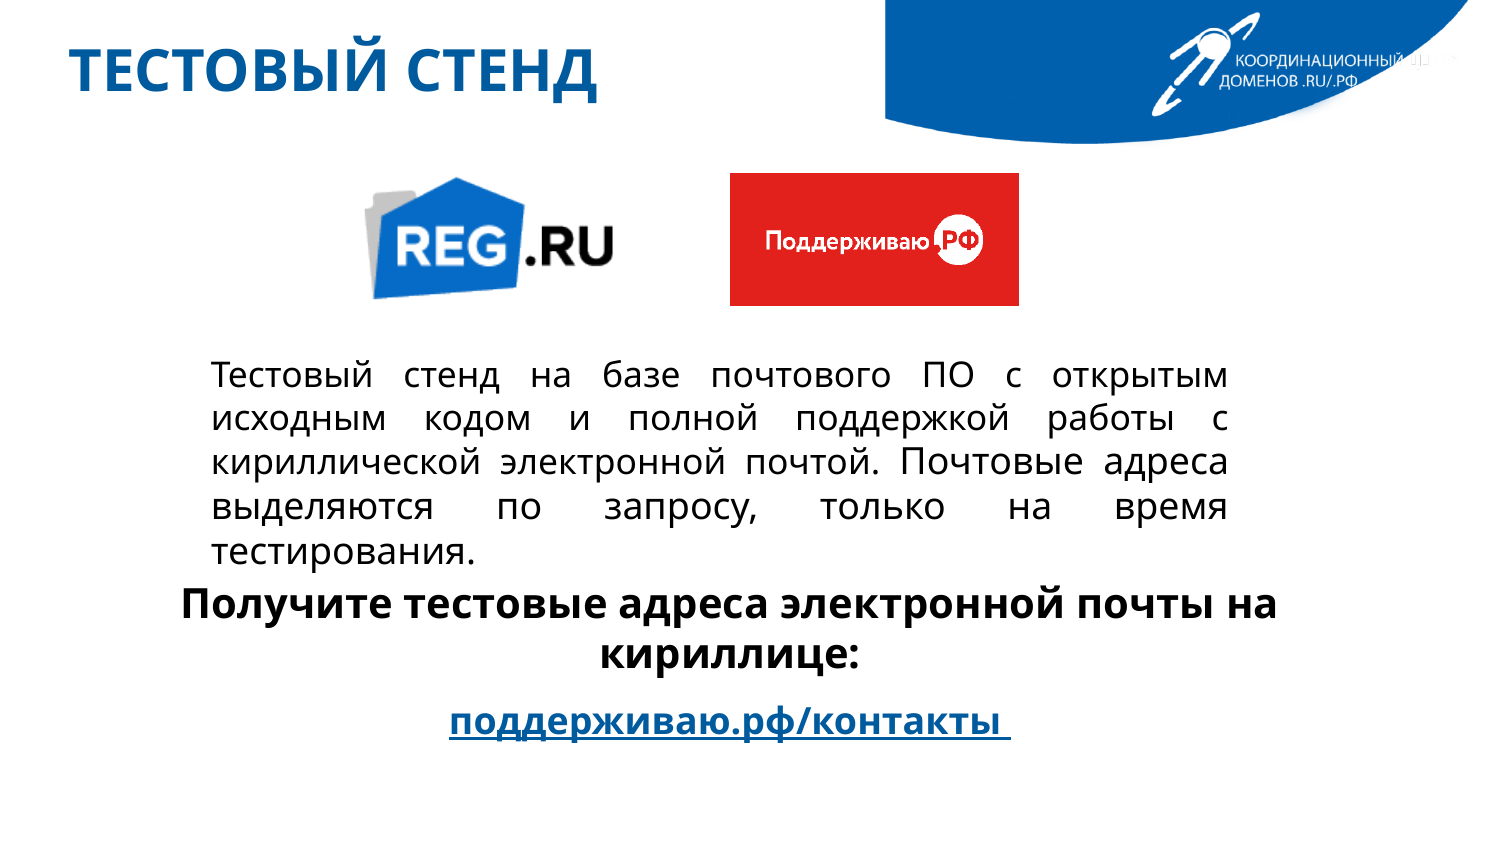

ТЕСТОВЫЙ СТЕНД
Тестовый стенд на базе почтового ПО с открытым исходным кодом и полной поддержкой работы с кириллической электронной почтой. Почтовые адреса выделяются по запросу, только на время тестирования.
Получите тестовые адреса электронной почты на кириллице:
поддерживаю.рф/контакты